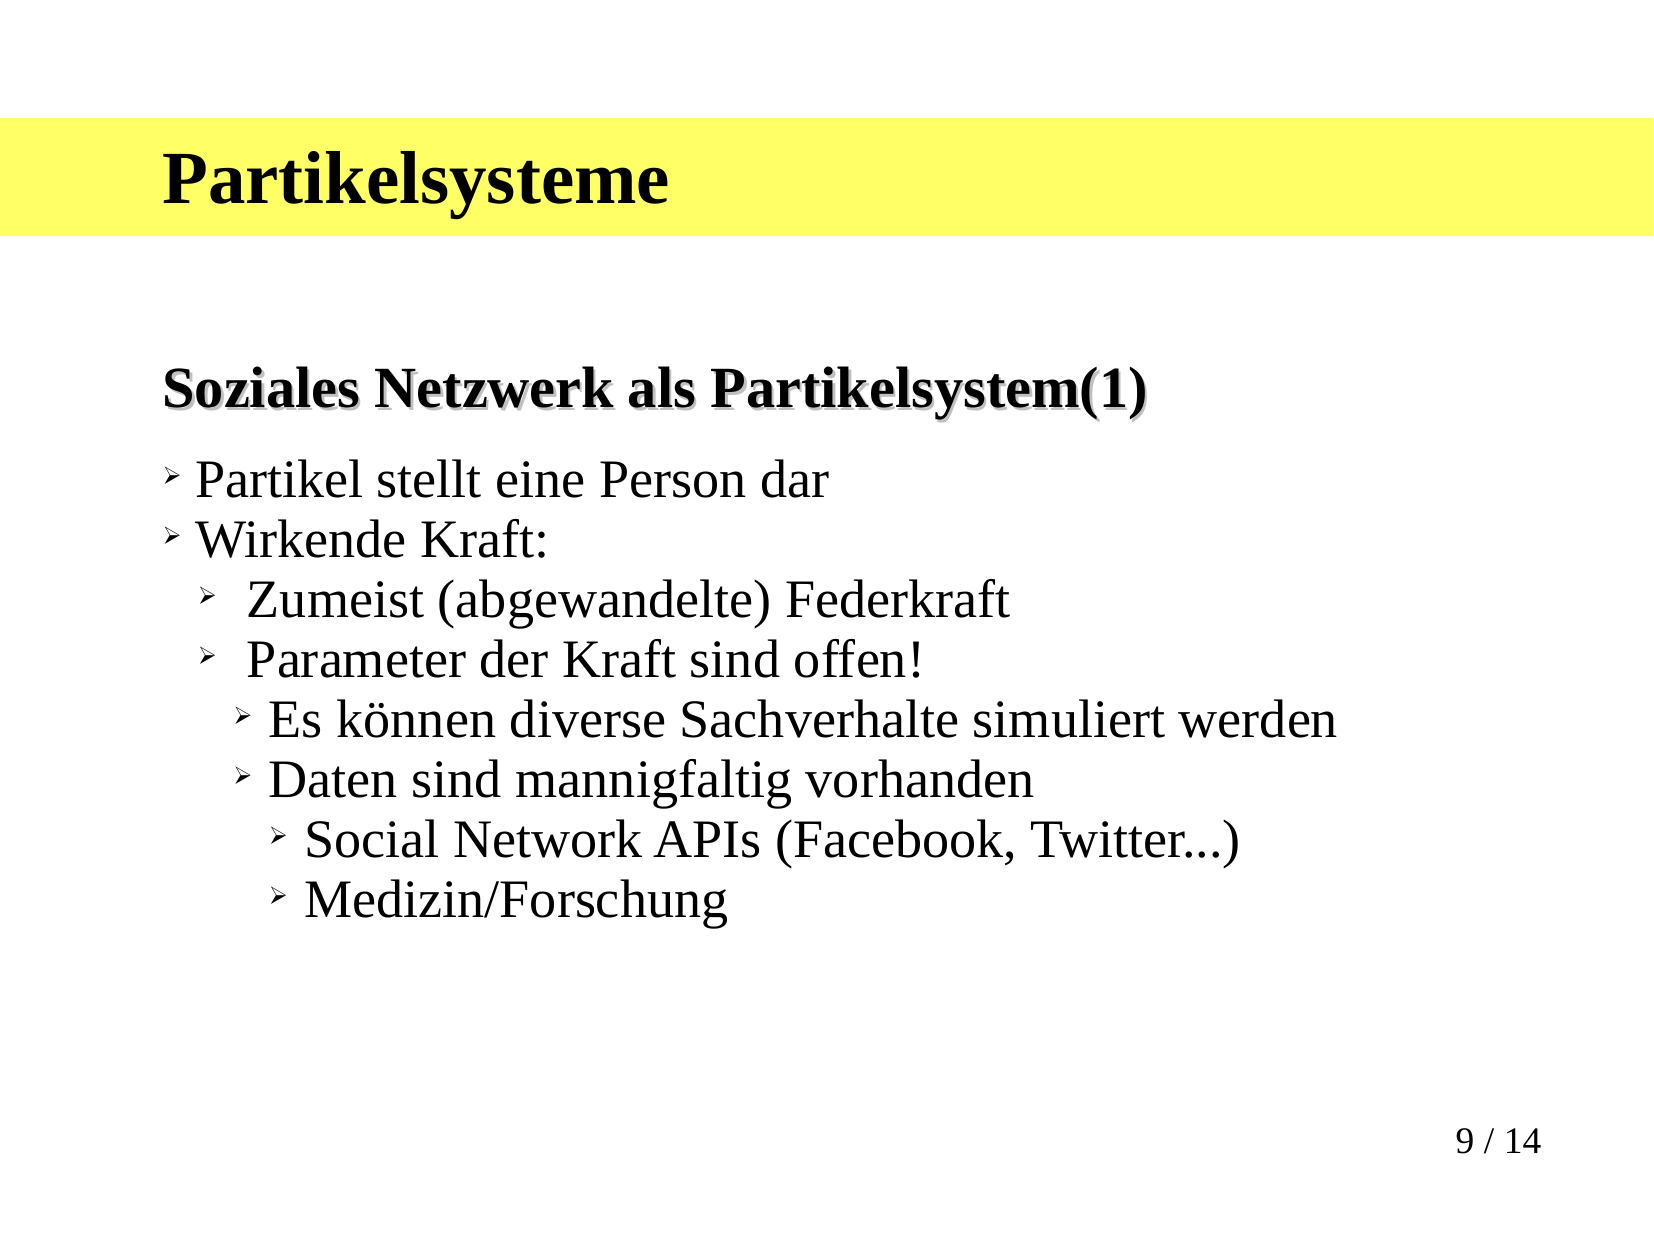

Partikelsysteme
Soziales Netzwerk als Partikelsystem(1)
 Partikel stellt eine Person dar
 Wirkende Kraft:
 Zumeist (abgewandelte) Federkraft
 Parameter der Kraft sind offen!
Es können diverse Sachverhalte simuliert werden
Daten sind mannigfaltig vorhanden
Social Network APIs (Facebook, Twitter...)
Medizin/Forschung